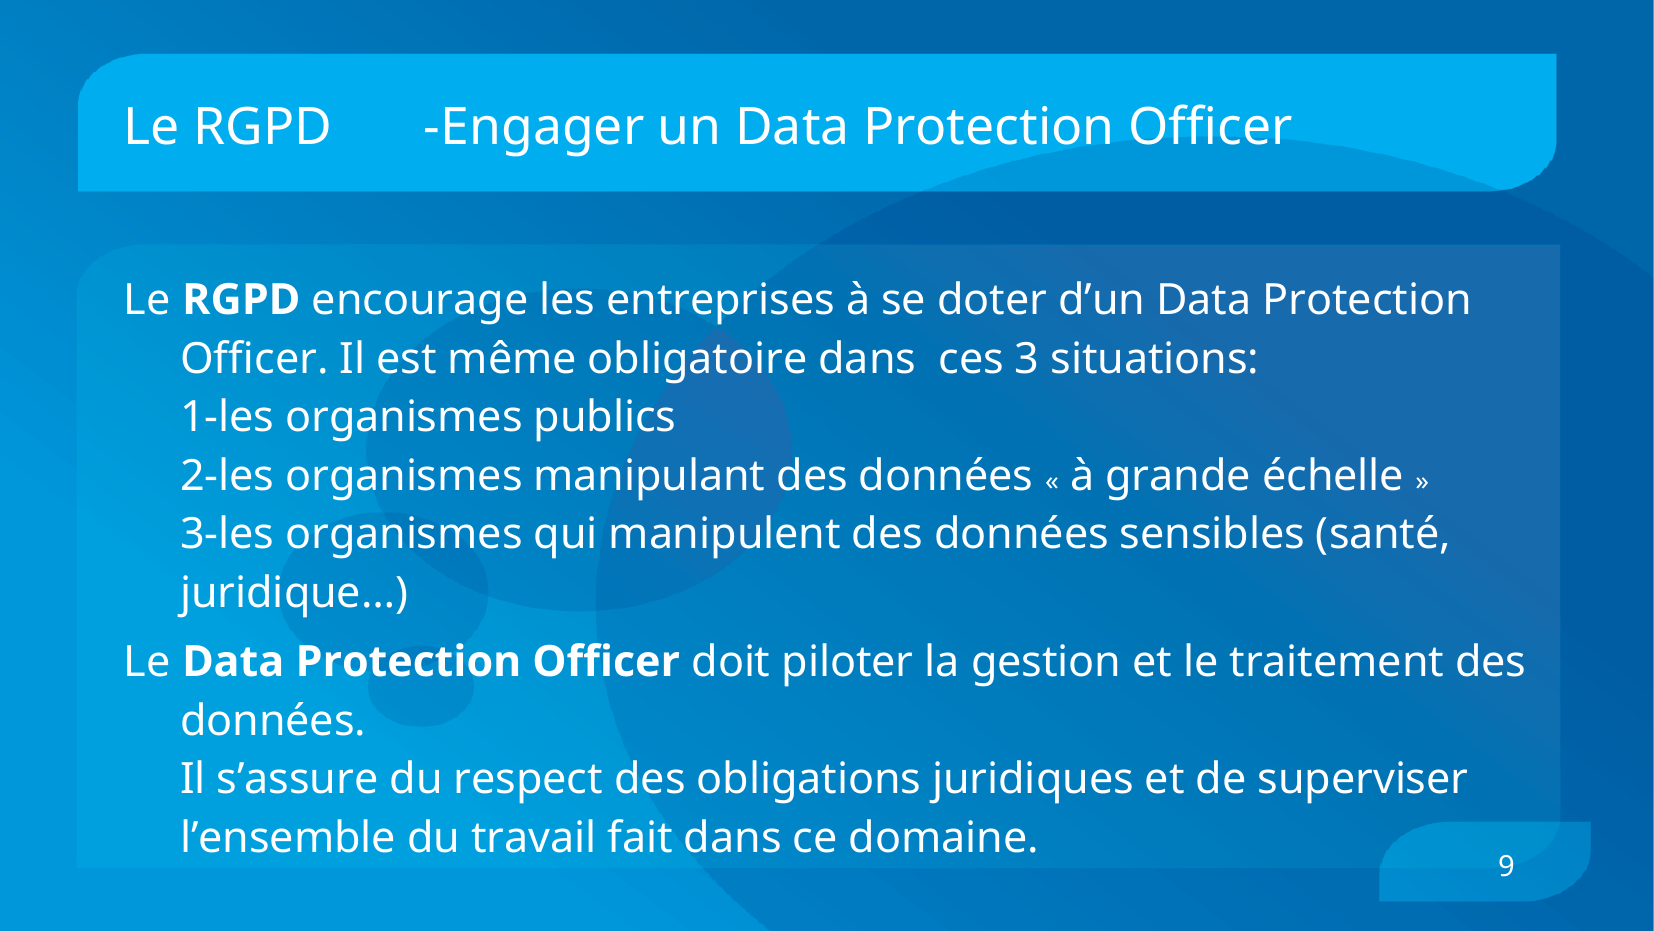

# Le RGPD	-Engager un Data Protection Officer
Le RGPD encourage les entreprises à se doter d’un Data Protection Officer. Il est même obligatoire dans ces 3 situations:
1-les organismes publics
2-les organismes manipulant des données « à grande échelle »
3-les organismes qui manipulent des données sensibles (santé, juridique…)
Le Data Protection Officer doit piloter la gestion et le traitement des données.
Il s’assure du respect des obligations juridiques et de superviser l’ensemble du travail fait dans ce domaine.
9